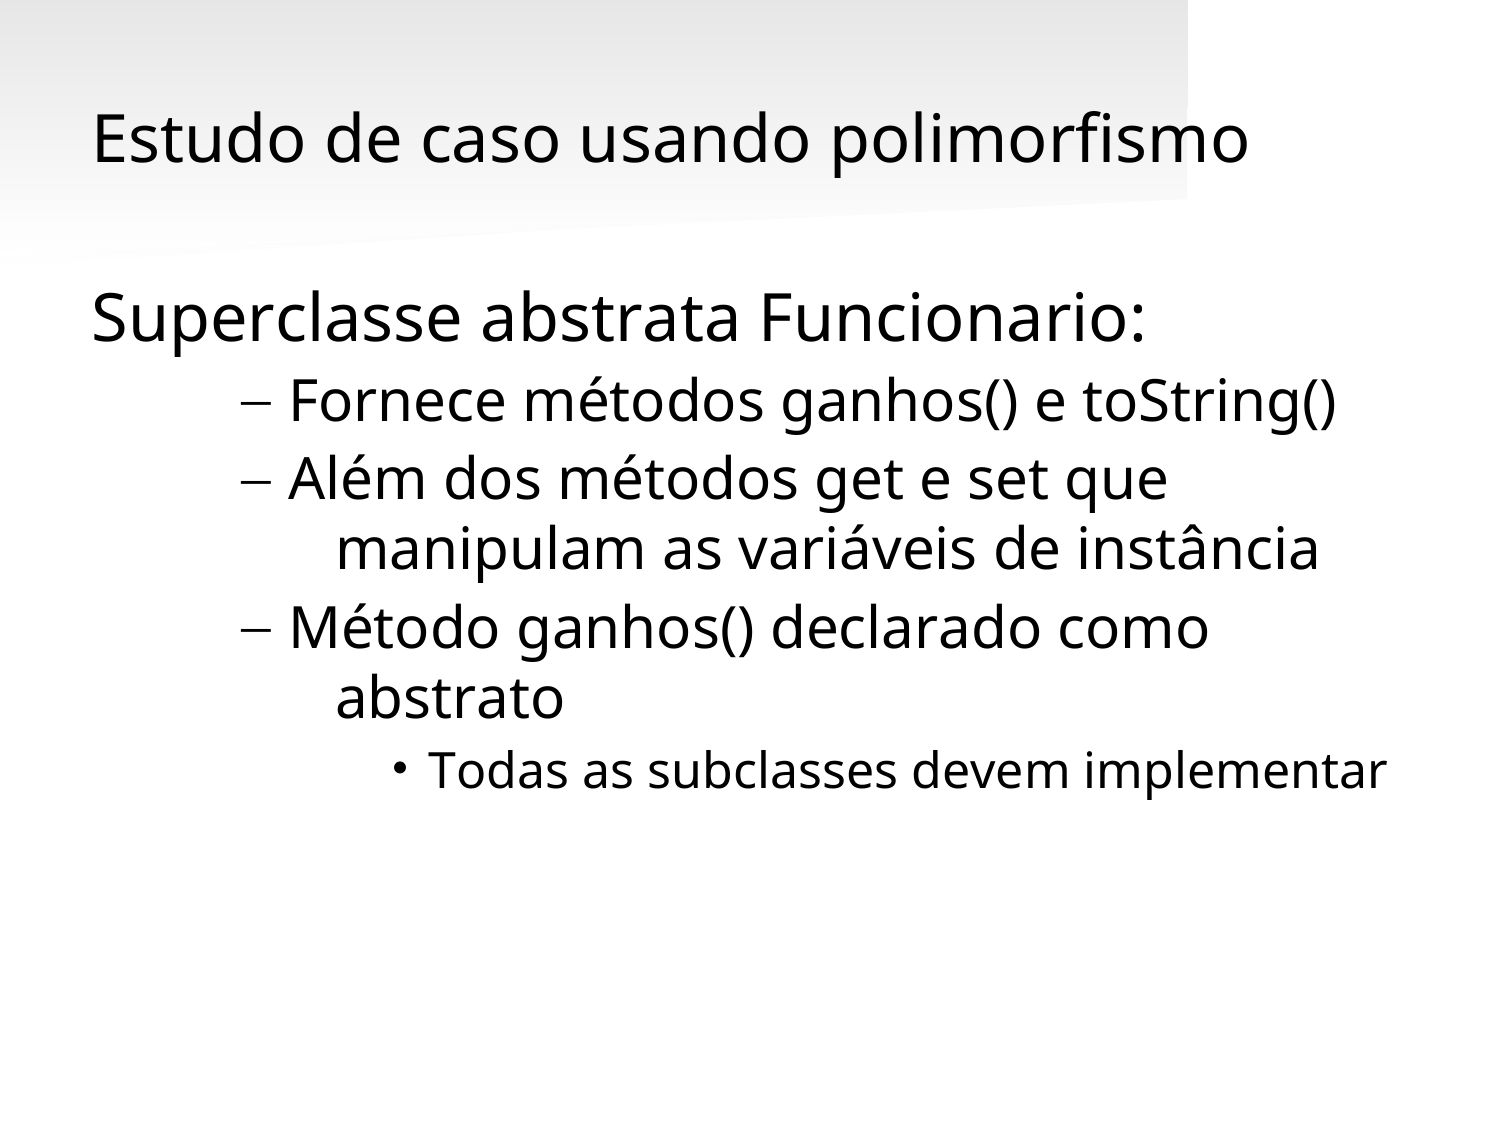

# Estudo de caso usando polimorfismo
Superclasse abstrata Funcionario:
Fornece métodos ganhos() e toString()
Além dos métodos get e set que manipulam as variáveis de instância
Método ganhos() declarado como abstrato
Todas as subclasses devem implementar